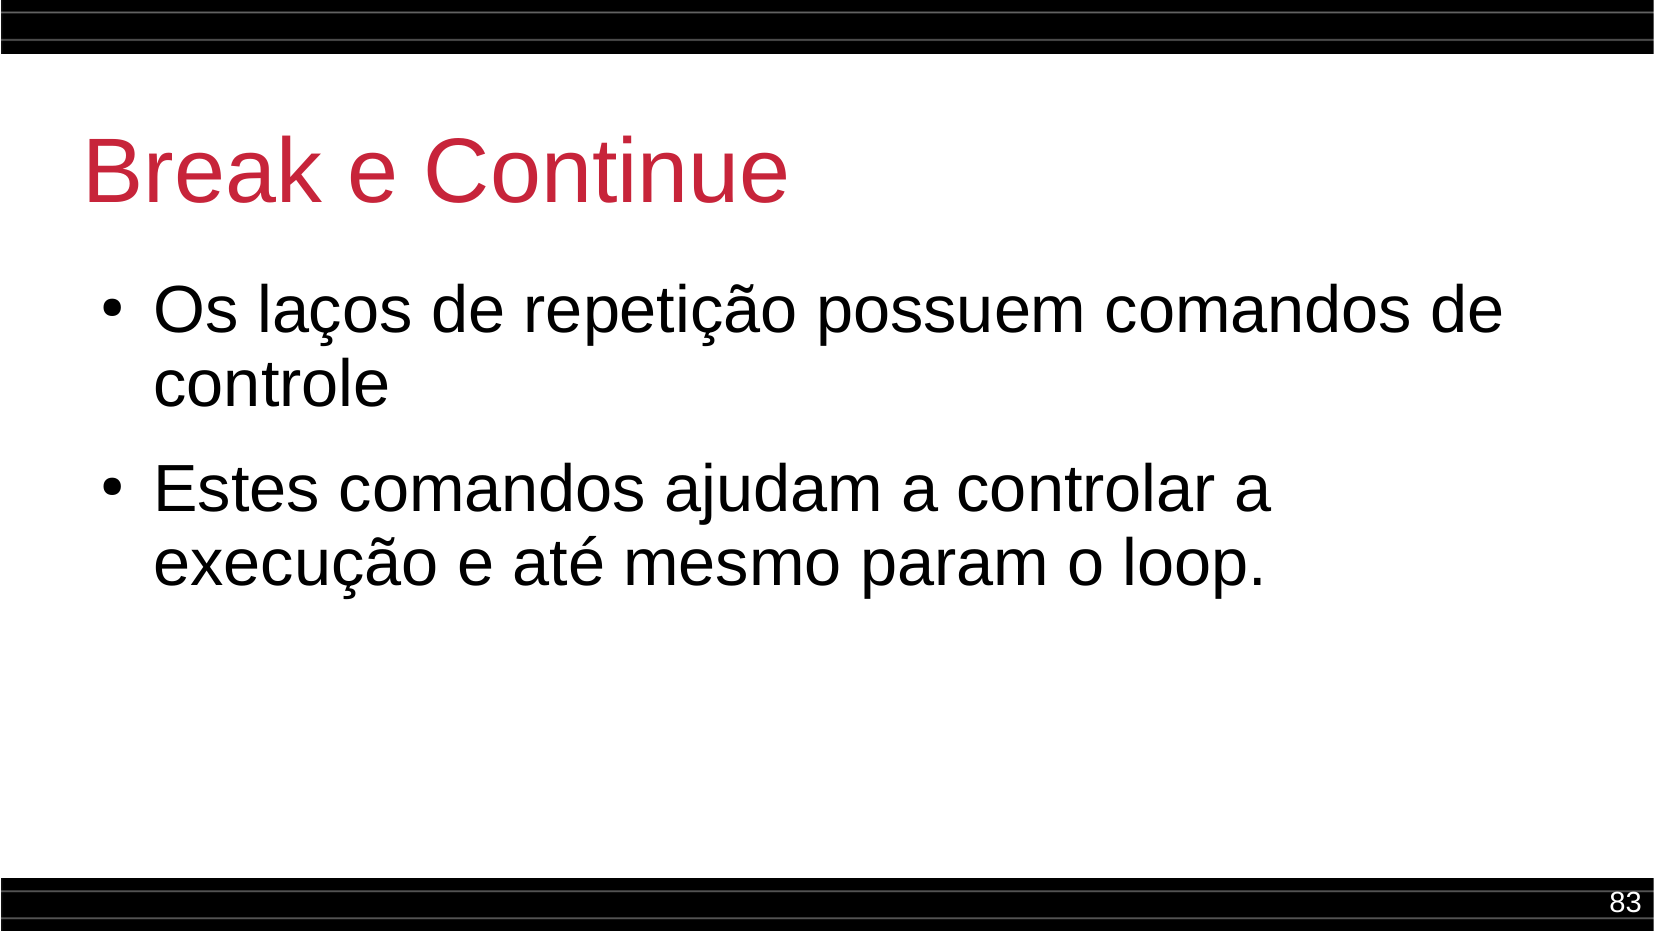

# Break e Continue
Os laços de repetição possuem comandos de controle
Estes comandos ajudam a controlar a execução e até mesmo param o loop.